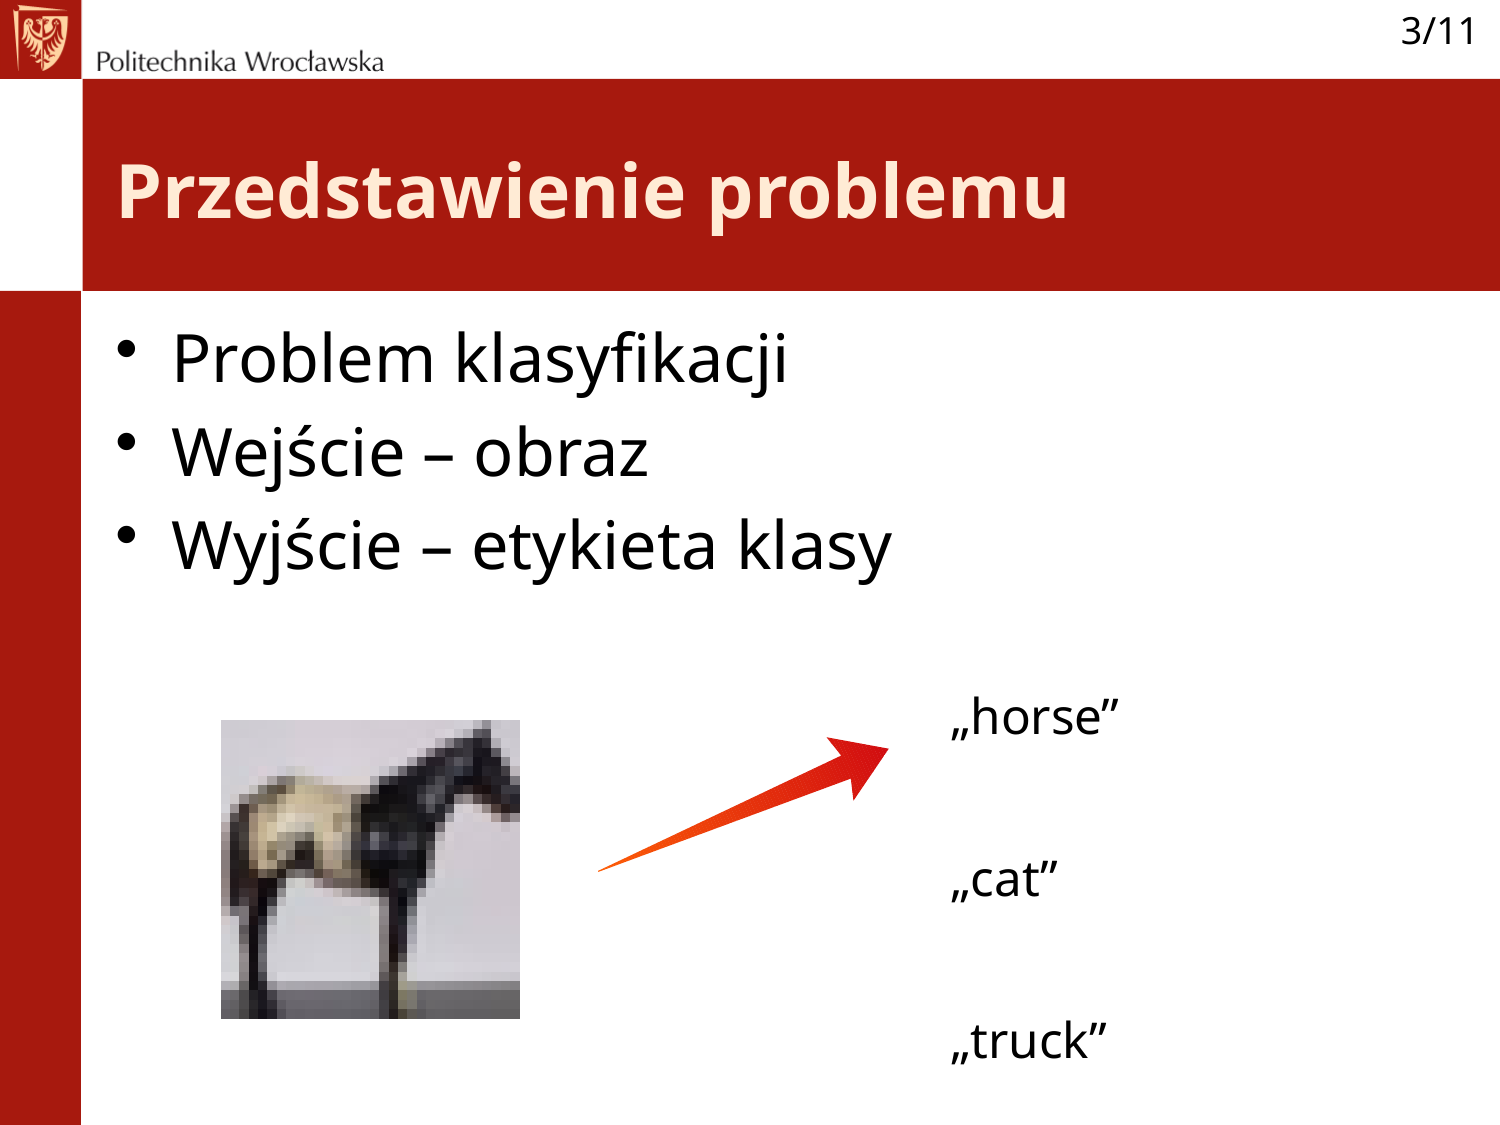

# Przedstawienie problemu
Problem klasyfikacji
Wejście – obraz
Wyjście – etykieta klasy
„horse”
„cat”
„truck”